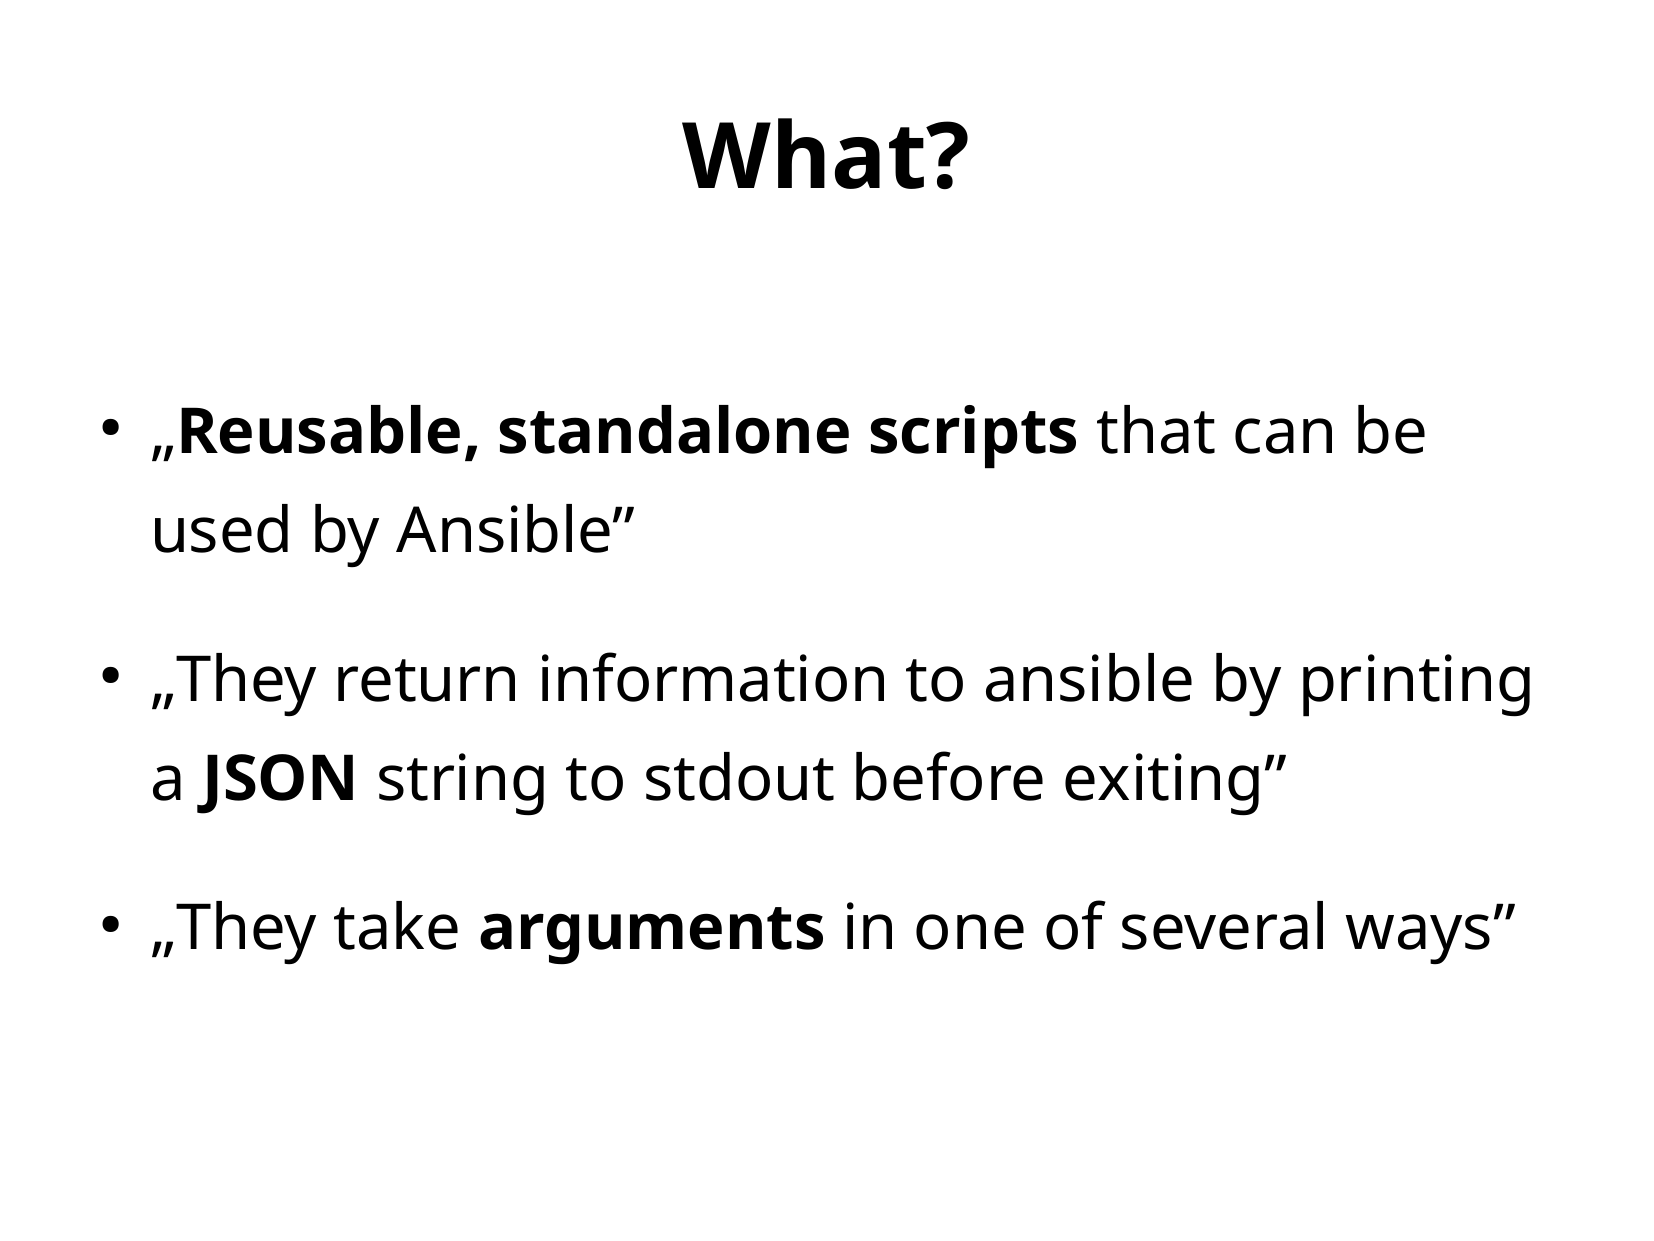

# What?
„Reusable, standalone scripts that can be used by Ansible”
„They return information to ansible by printing a JSON string to stdout before exiting”
„They take arguments in one of several ways”